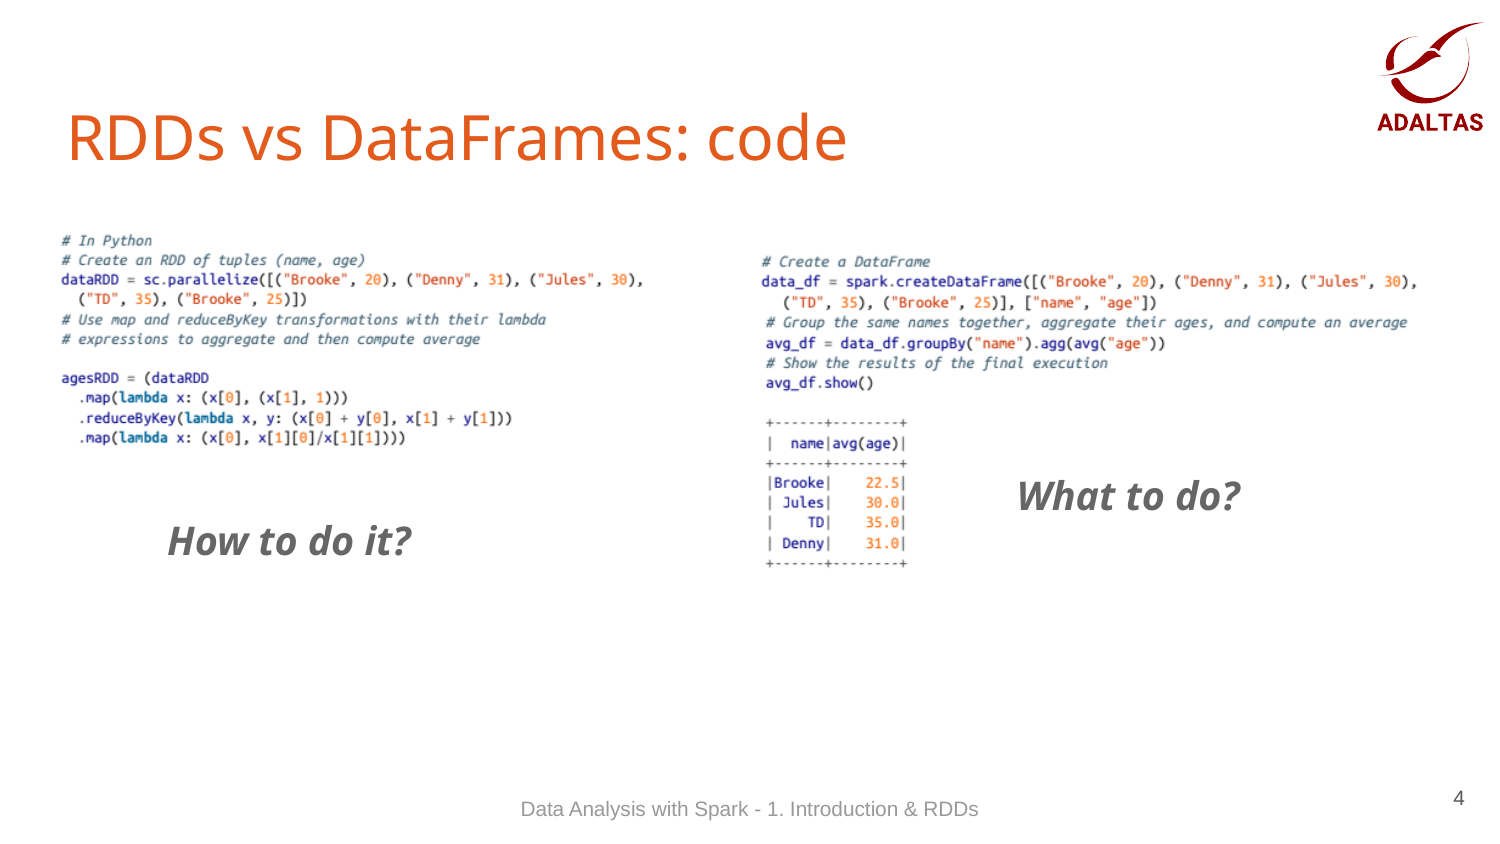

# RDDs vs DataFrames: code
What to do?
How to do it?
Data Analysis with Spark - 1. Introduction & RDDs